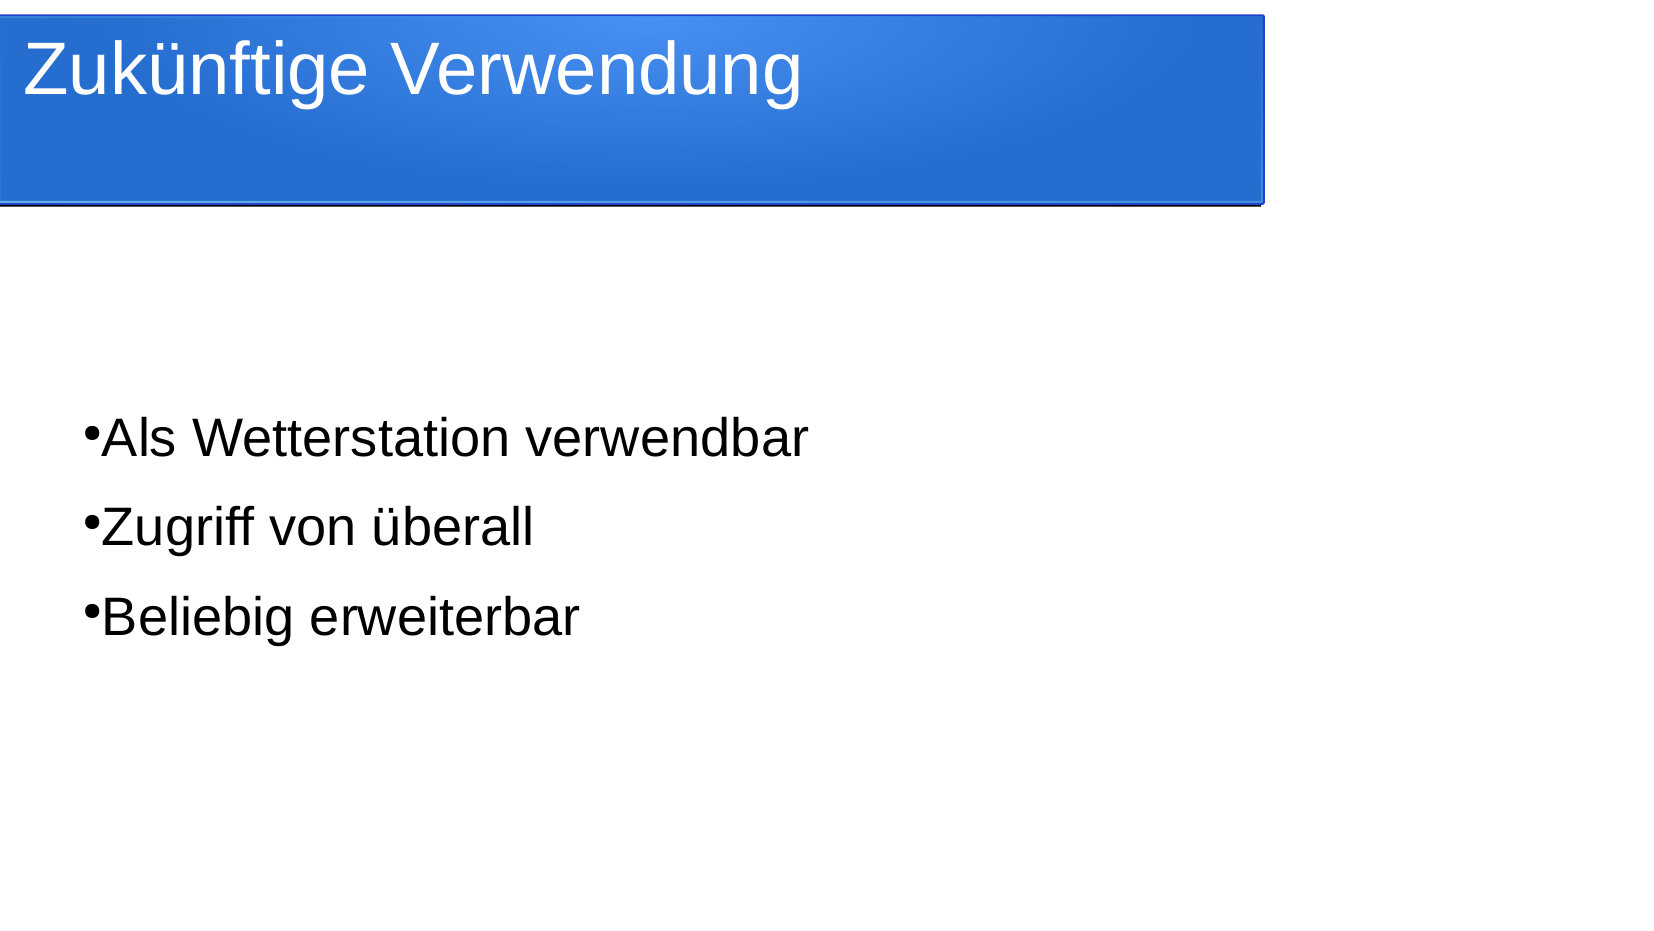

# Zukünftige Verwendung
Als Wetterstation verwendbar
Zugriff von überall
Beliebig erweiterbar